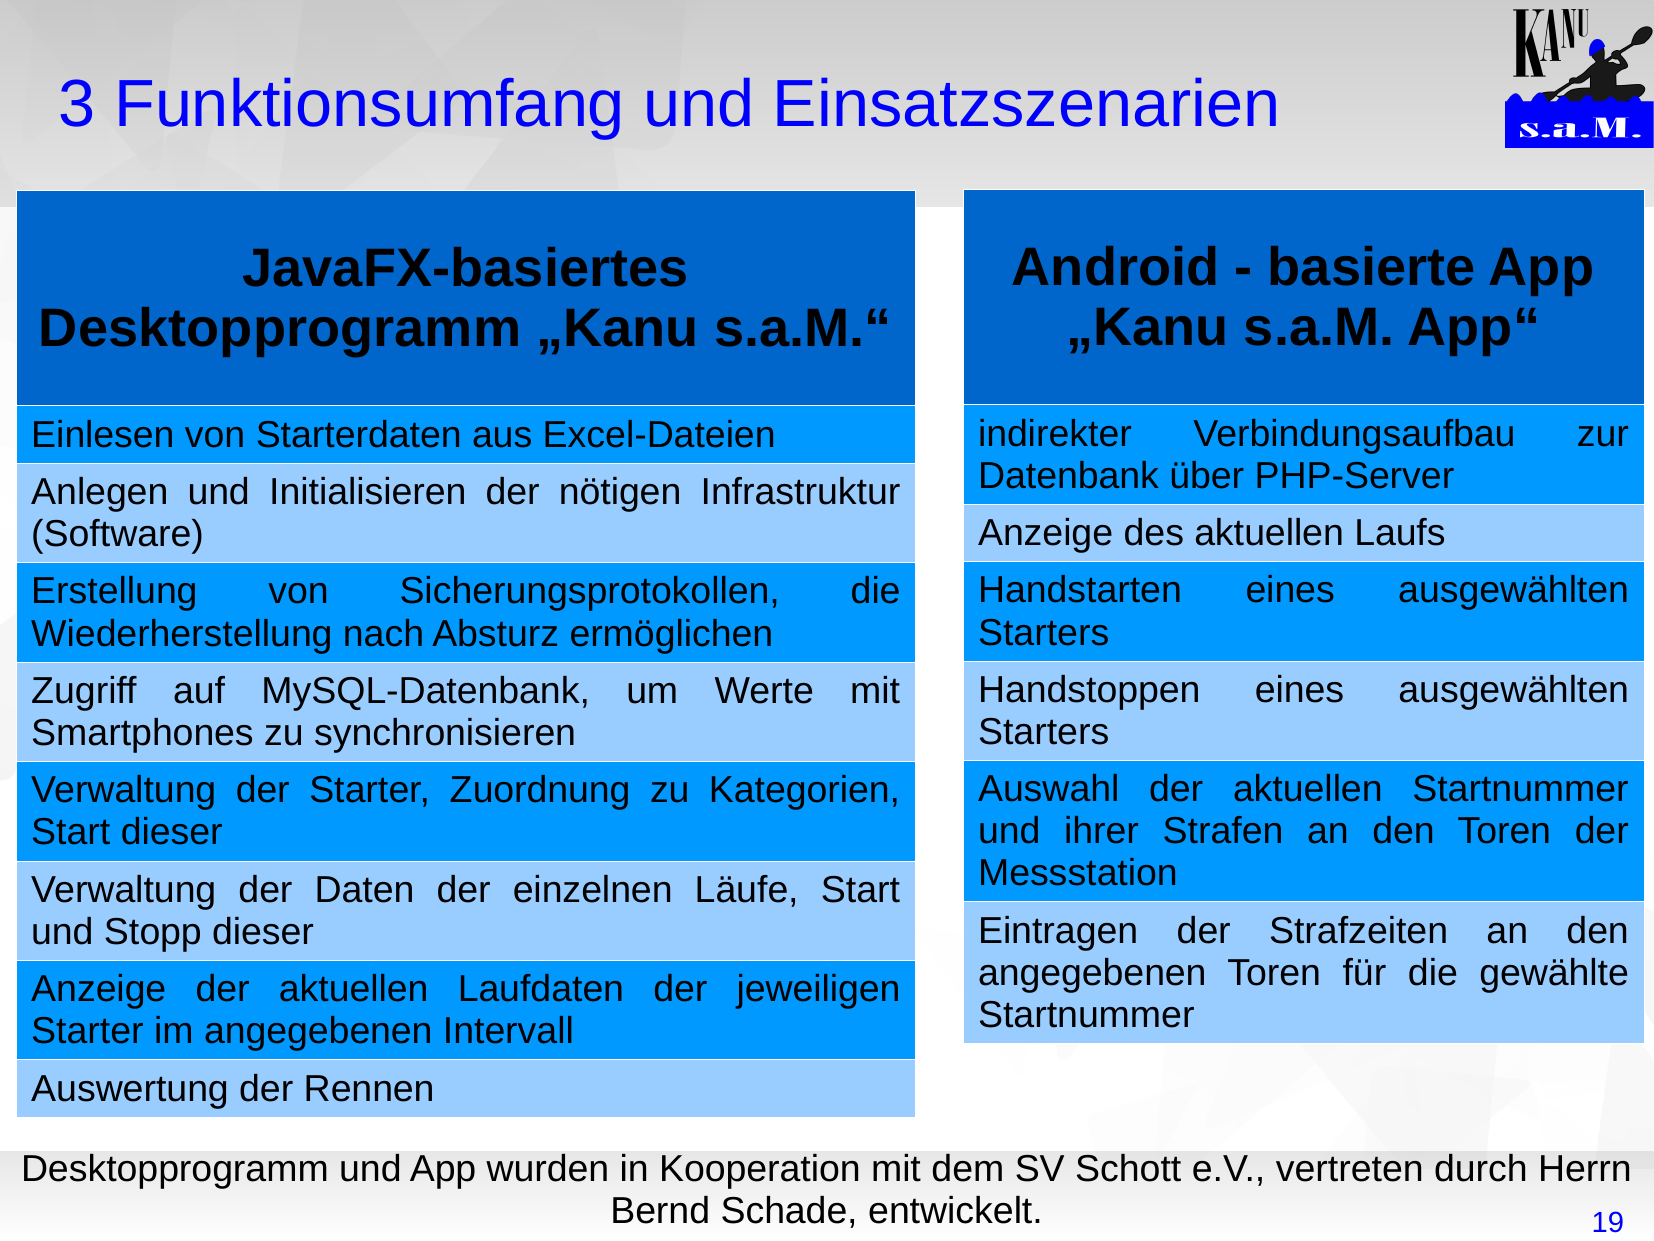

# 3 Funktionsumfang und Einsatzszenarien
| Android - basierte App „Kanu s.a.M. App“ |
| --- |
| indirekter Verbindungsaufbau zur Datenbank über PHP-Server |
| Anzeige des aktuellen Laufs |
| Handstarten eines ausgewählten Starters |
| Handstoppen eines ausgewählten Starters |
| Auswahl der aktuellen Startnummer und ihrer Strafen an den Toren der Messstation |
| Eintragen der Strafzeiten an den angegebenen Toren für die gewählte Startnummer |
| JavaFX-basiertes Desktopprogramm „Kanu s.a.M.“ |
| --- |
| Einlesen von Starterdaten aus Excel-Dateien |
| Anlegen und Initialisieren der nötigen Infrastruktur (Software) |
| Erstellung von Sicherungsprotokollen, die Wiederherstellung nach Absturz ermöglichen |
| Zugriff auf MySQL-Datenbank, um Werte mit Smartphones zu synchronisieren |
| Verwaltung der Starter, Zuordnung zu Kategorien, Start dieser |
| Verwaltung der Daten der einzelnen Läufe, Start und Stopp dieser |
| Anzeige der aktuellen Laufdaten der jeweiligen Starter im angegebenen Intervall |
| Auswertung der Rennen |
Desktopprogramm und App wurden in Kooperation mit dem SV Schott e.V., vertreten durch Herrn Bernd Schade, entwickelt.
19